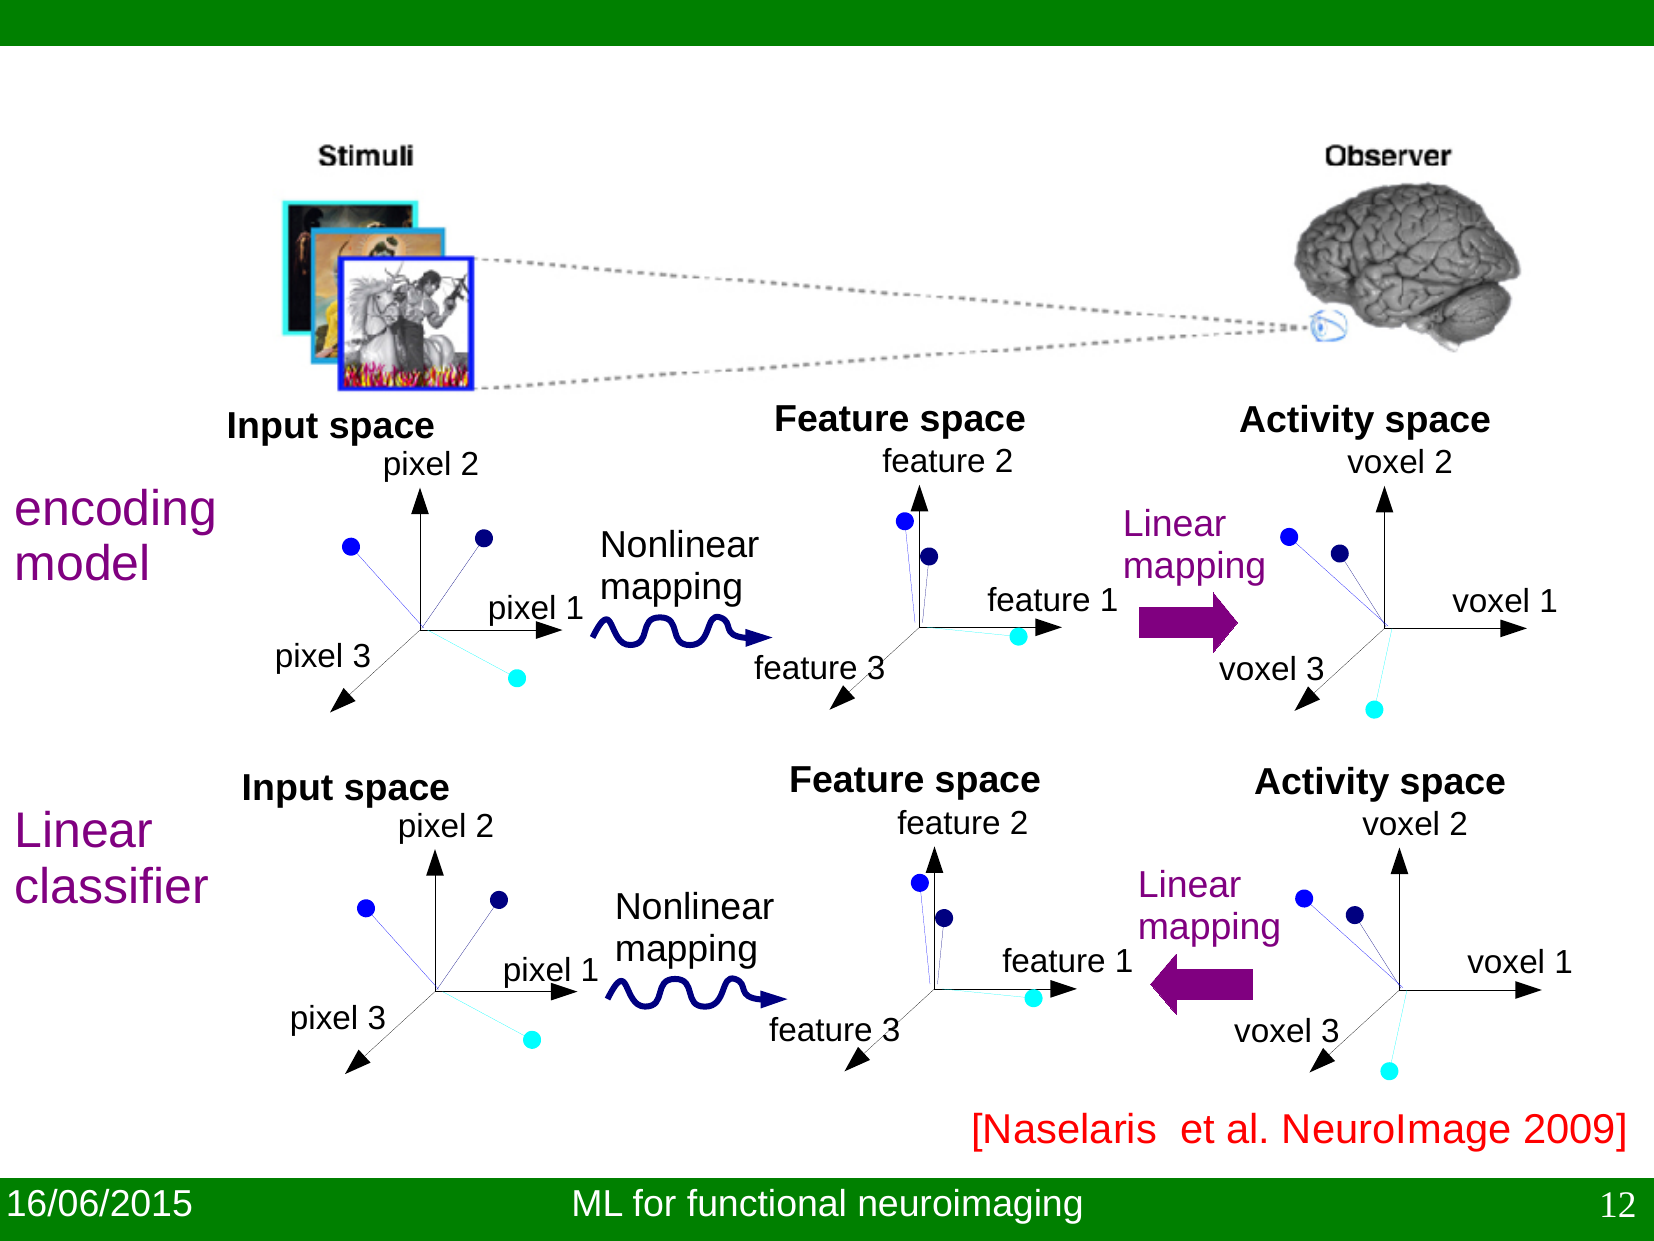

Feature space
Activity space
Input space
feature 2
voxel 2
pixel 2
encoding model
Linear
mapping
Nonlinear
mapping
feature 1
voxel 1
pixel 1
pixel 3
feature 3
voxel 3
Feature space
Activity space
Input space
Linear
classifier
feature 2
voxel 2
pixel 2
Linear
mapping
Nonlinear
mapping
feature 1
voxel 1
pixel 1
pixel 3
feature 3
voxel 3
[Naselaris et al. NeuroImage 2009]
12